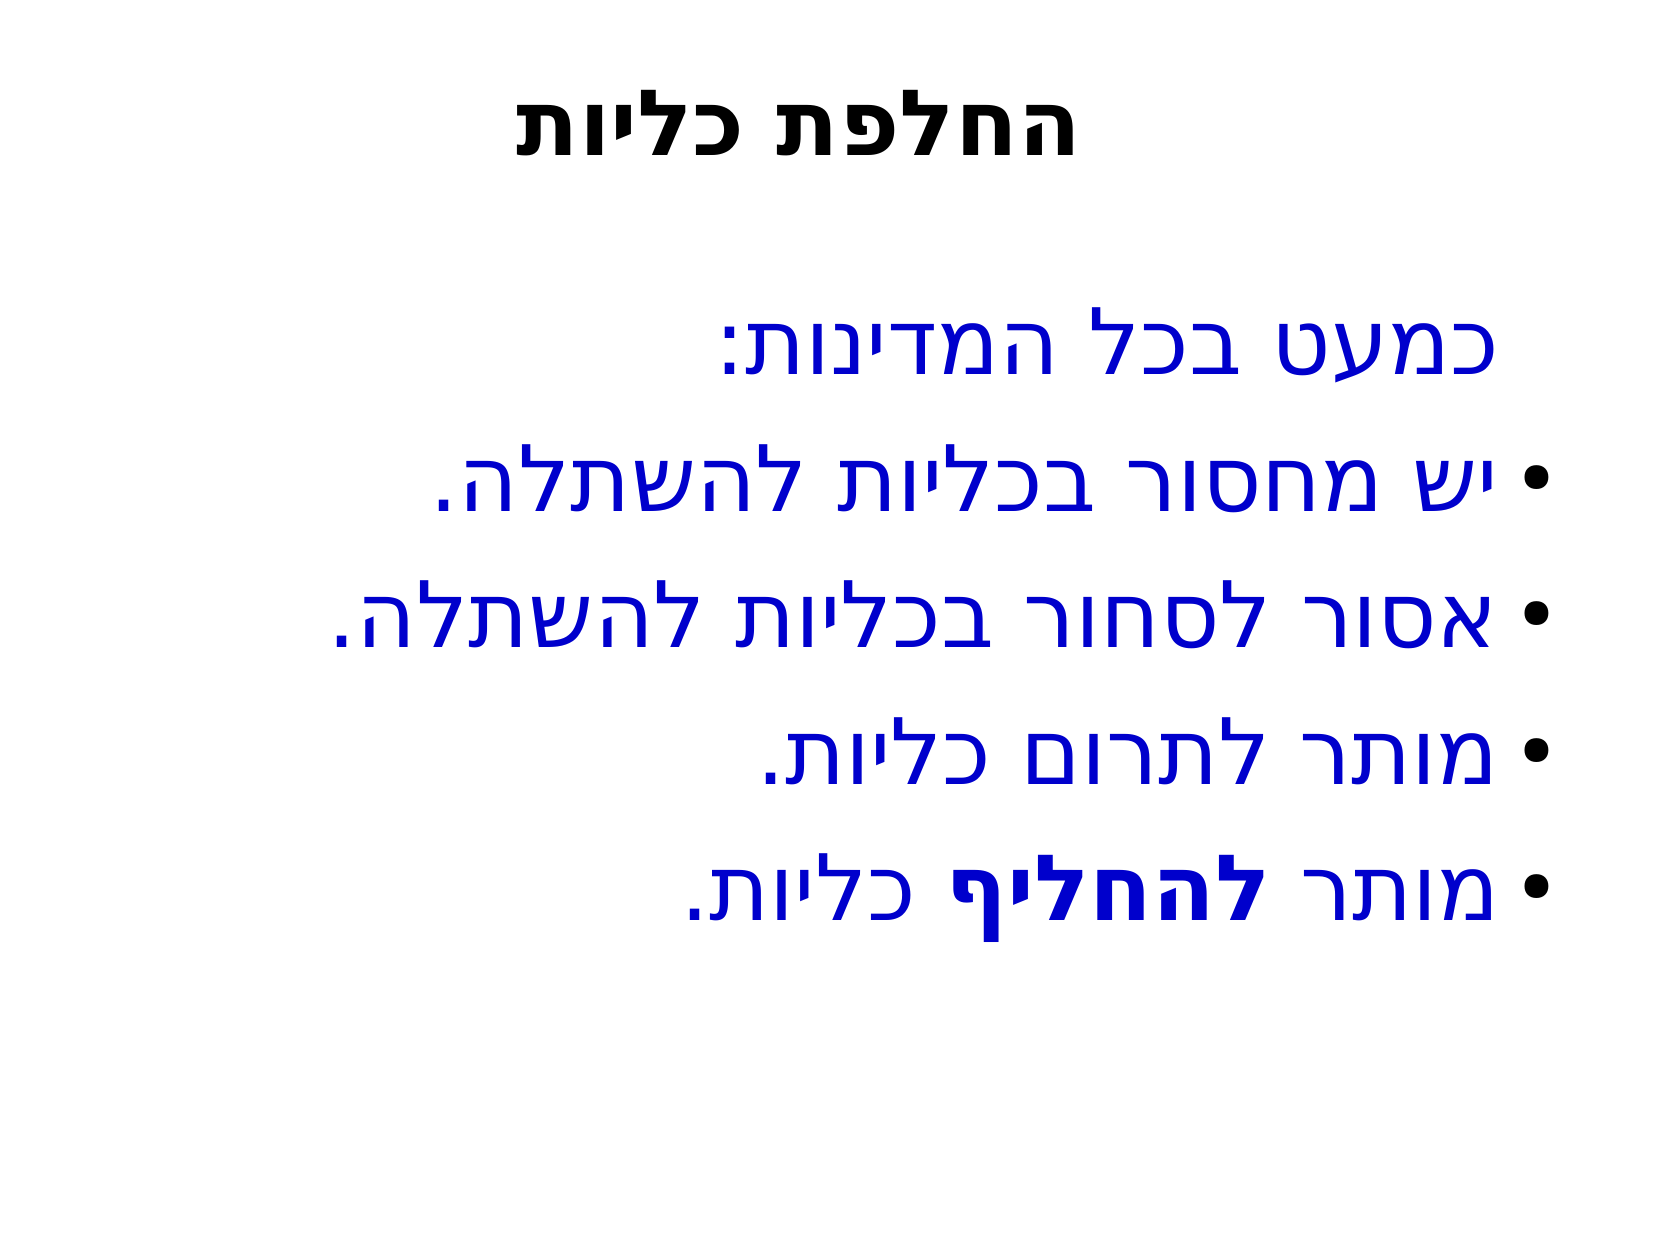

# החלפת כליות
כמעט בכל המדינות:
יש מחסור בכליות להשתלה.
אסור לסחור בכליות להשתלה.
מותר לתרום כליות.
מותר להחליף כליות.